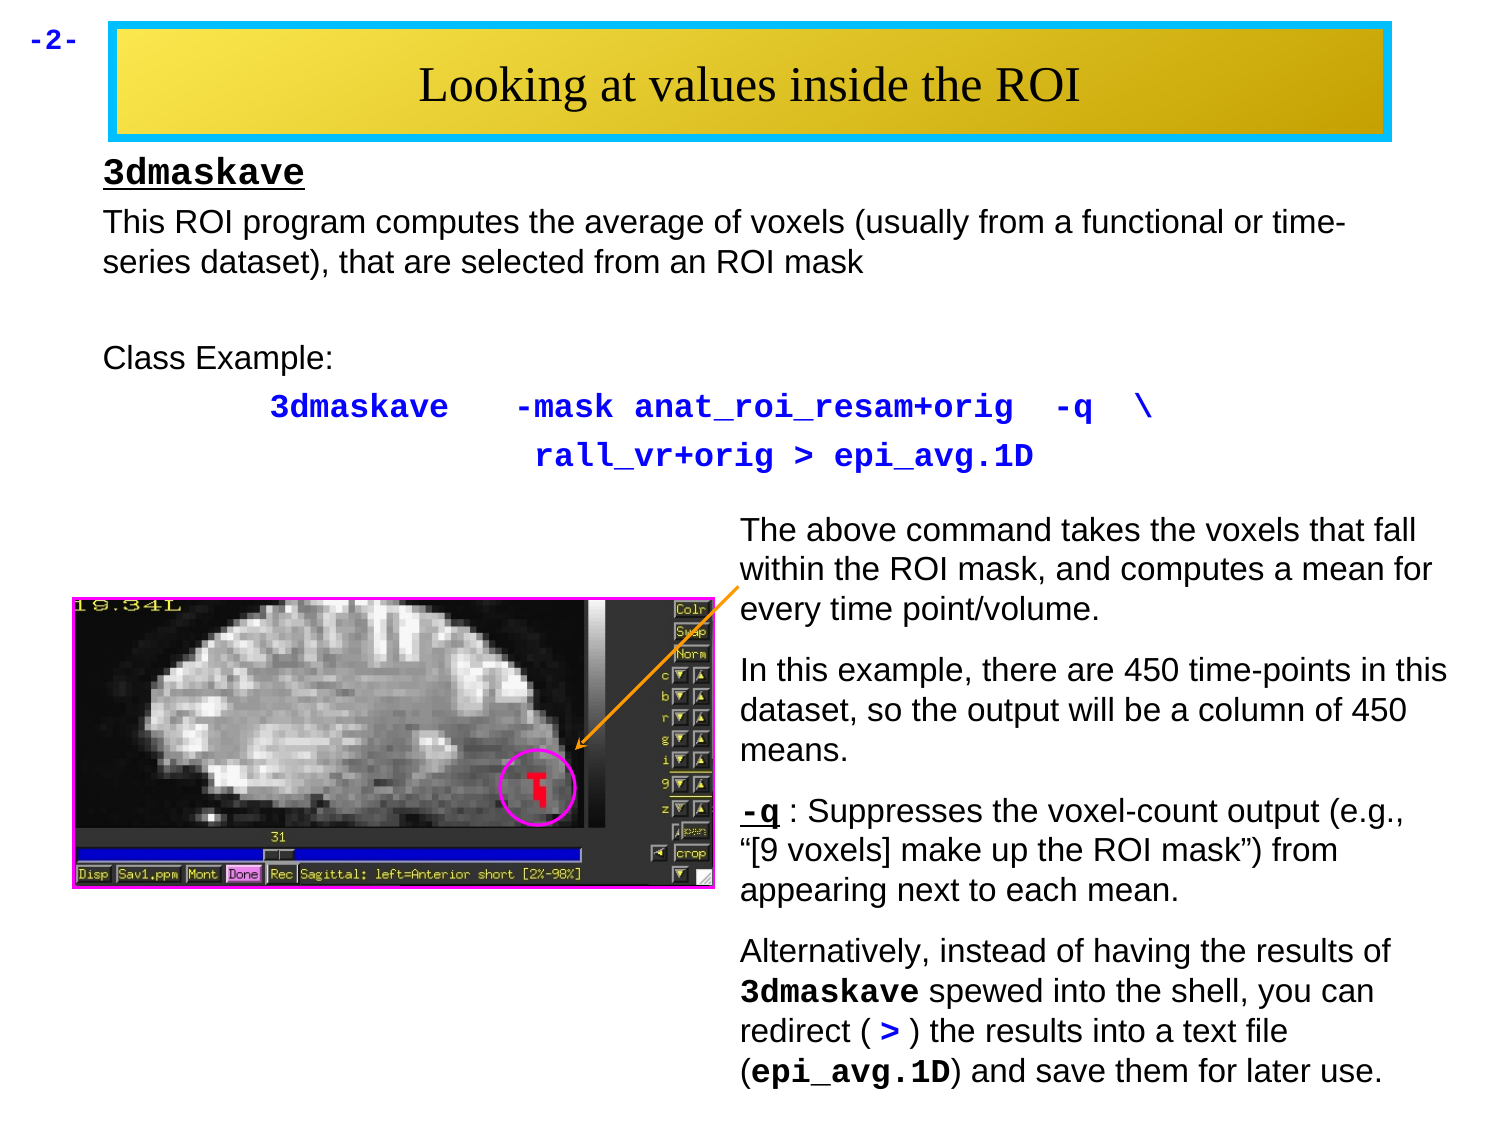

Looking at values inside the ROI
# 3dmaskave
This ROI program computes the average of voxels (usually from a functional or time-series dataset), that are selected from an ROI mask
Class Example:
	 3dmaskave	-mask anat_roi_resam+orig -q \
			 rall_vr+orig > epi_avg.1D
The above command takes the voxels that fall within the ROI mask, and computes a mean for every time point/volume.
In this example, there are 450 time-points in this dataset, so the output will be a column of 450 means.
-q : Suppresses the voxel-count output (e.g., “[9 voxels] make up the ROI mask”) from appearing next to each mean.
Alternatively, instead of having the results of 3dmaskave spewed into the shell, you can redirect ( > ) the results into a text file (epi_avg.1D) and save them for later use.